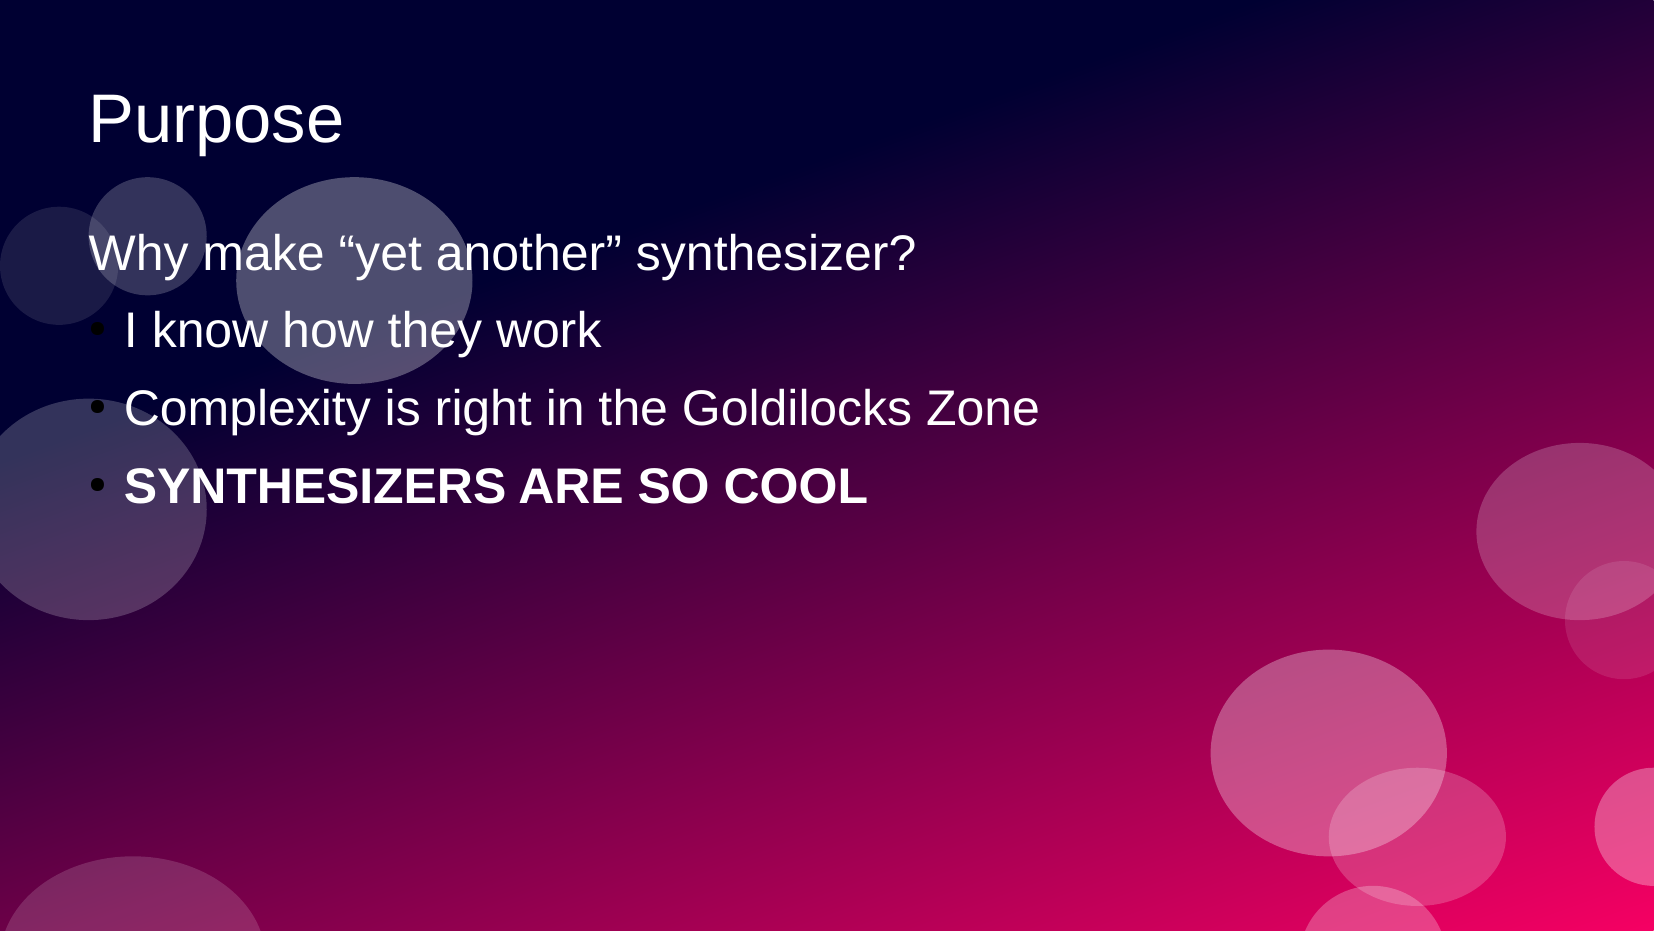

# Purpose
Why make “yet another” synthesizer?
I know how they work
Complexity is right in the Goldilocks Zone
SYNTHESIZERS ARE SO COOL